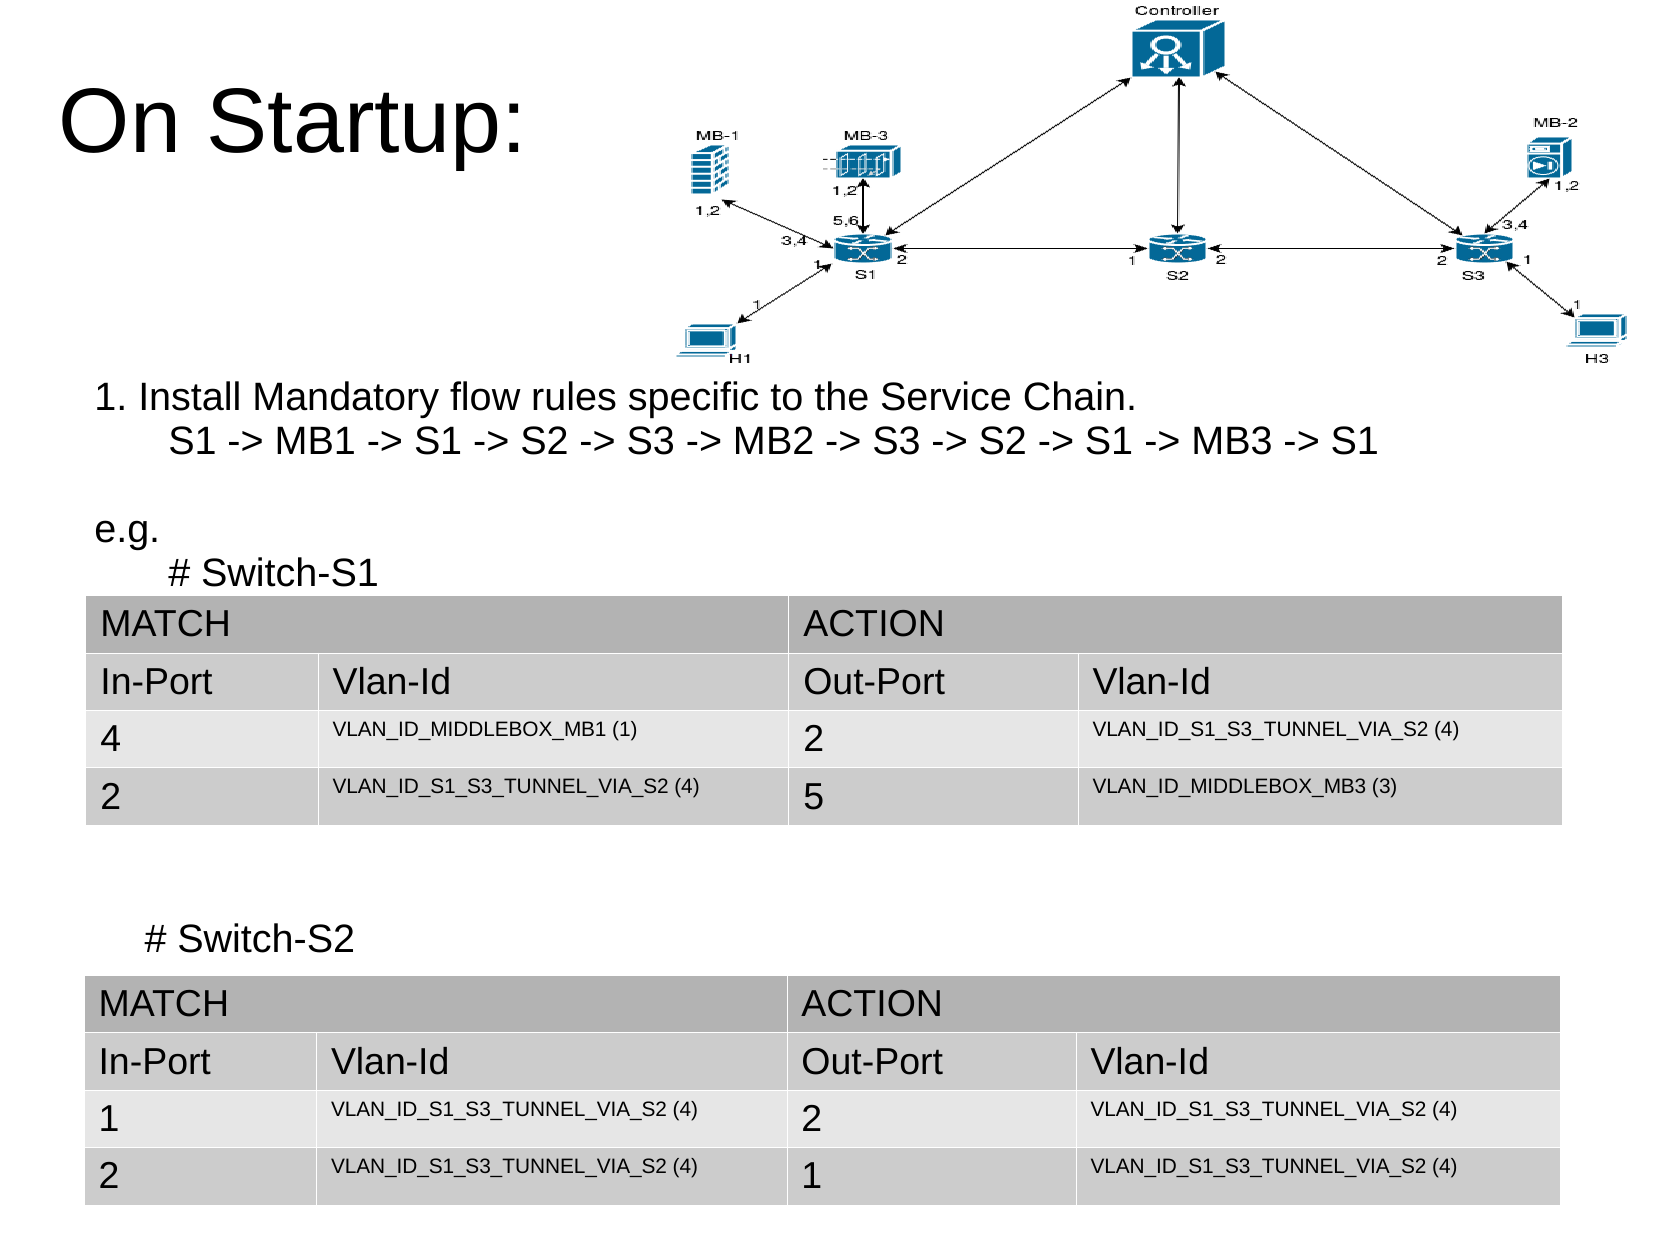

# On Startup:
1. Install Mandatory flow rules specific to the Service Chain.
	S1 -> MB1 -> S1 -> S2 -> S3 -> MB2 -> S3 -> S2 -> S1 -> MB3 -> S1
e.g.
	# Switch-S1
| MATCH | | ACTION | |
| --- | --- | --- | --- |
| In-Port | Vlan-Id | Out-Port | Vlan-Id |
| 4 | VLAN\_ID\_MIDDLEBOX\_MB1 (1) | 2 | VLAN\_ID\_S1\_S3\_TUNNEL\_VIA\_S2 (4) |
| 2 | VLAN\_ID\_S1\_S3\_TUNNEL\_VIA\_S2 (4) | 5 | VLAN\_ID\_MIDDLEBOX\_MB3 (3) |
	# Switch-S2
| MATCH | | ACTION | |
| --- | --- | --- | --- |
| In-Port | Vlan-Id | Out-Port | Vlan-Id |
| 1 | VLAN\_ID\_S1\_S3\_TUNNEL\_VIA\_S2 (4) | 2 | VLAN\_ID\_S1\_S3\_TUNNEL\_VIA\_S2 (4) |
| 2 | VLAN\_ID\_S1\_S3\_TUNNEL\_VIA\_S2 (4) | 1 | VLAN\_ID\_S1\_S3\_TUNNEL\_VIA\_S2 (4) |